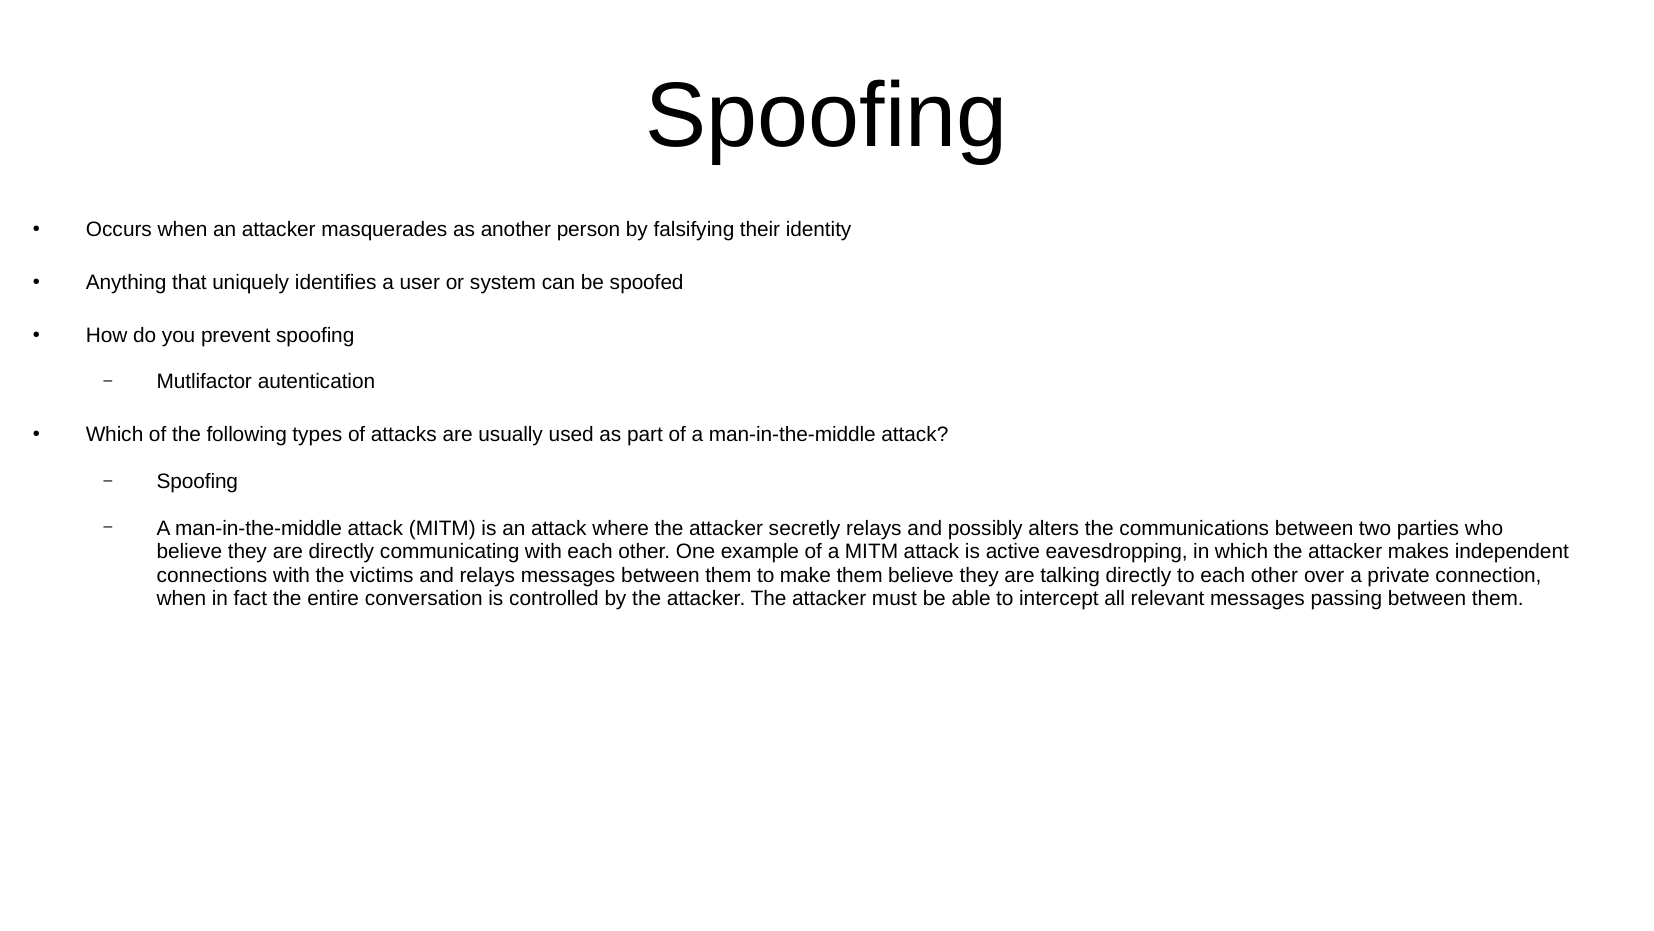

# Spoofing
Occurs when an attacker masquerades as another person by falsifying their identity
Anything that uniquely identifies a user or system can be spoofed
How do you prevent spoofing
Mutlifactor autentication
Which of the following types of attacks are usually used as part of a man-in-the-middle attack?
Spoofing
A man-in-the-middle attack (MITM) is an attack where the attacker secretly relays and possibly alters the communications between two parties who believe they are directly communicating with each other. One example of a MITM attack is active eavesdropping, in which the attacker makes independent connections with the victims and relays messages between them to make them believe they are talking directly to each other over a private connection, when in fact the entire conversation is controlled by the attacker. The attacker must be able to intercept all relevant messages passing between them.